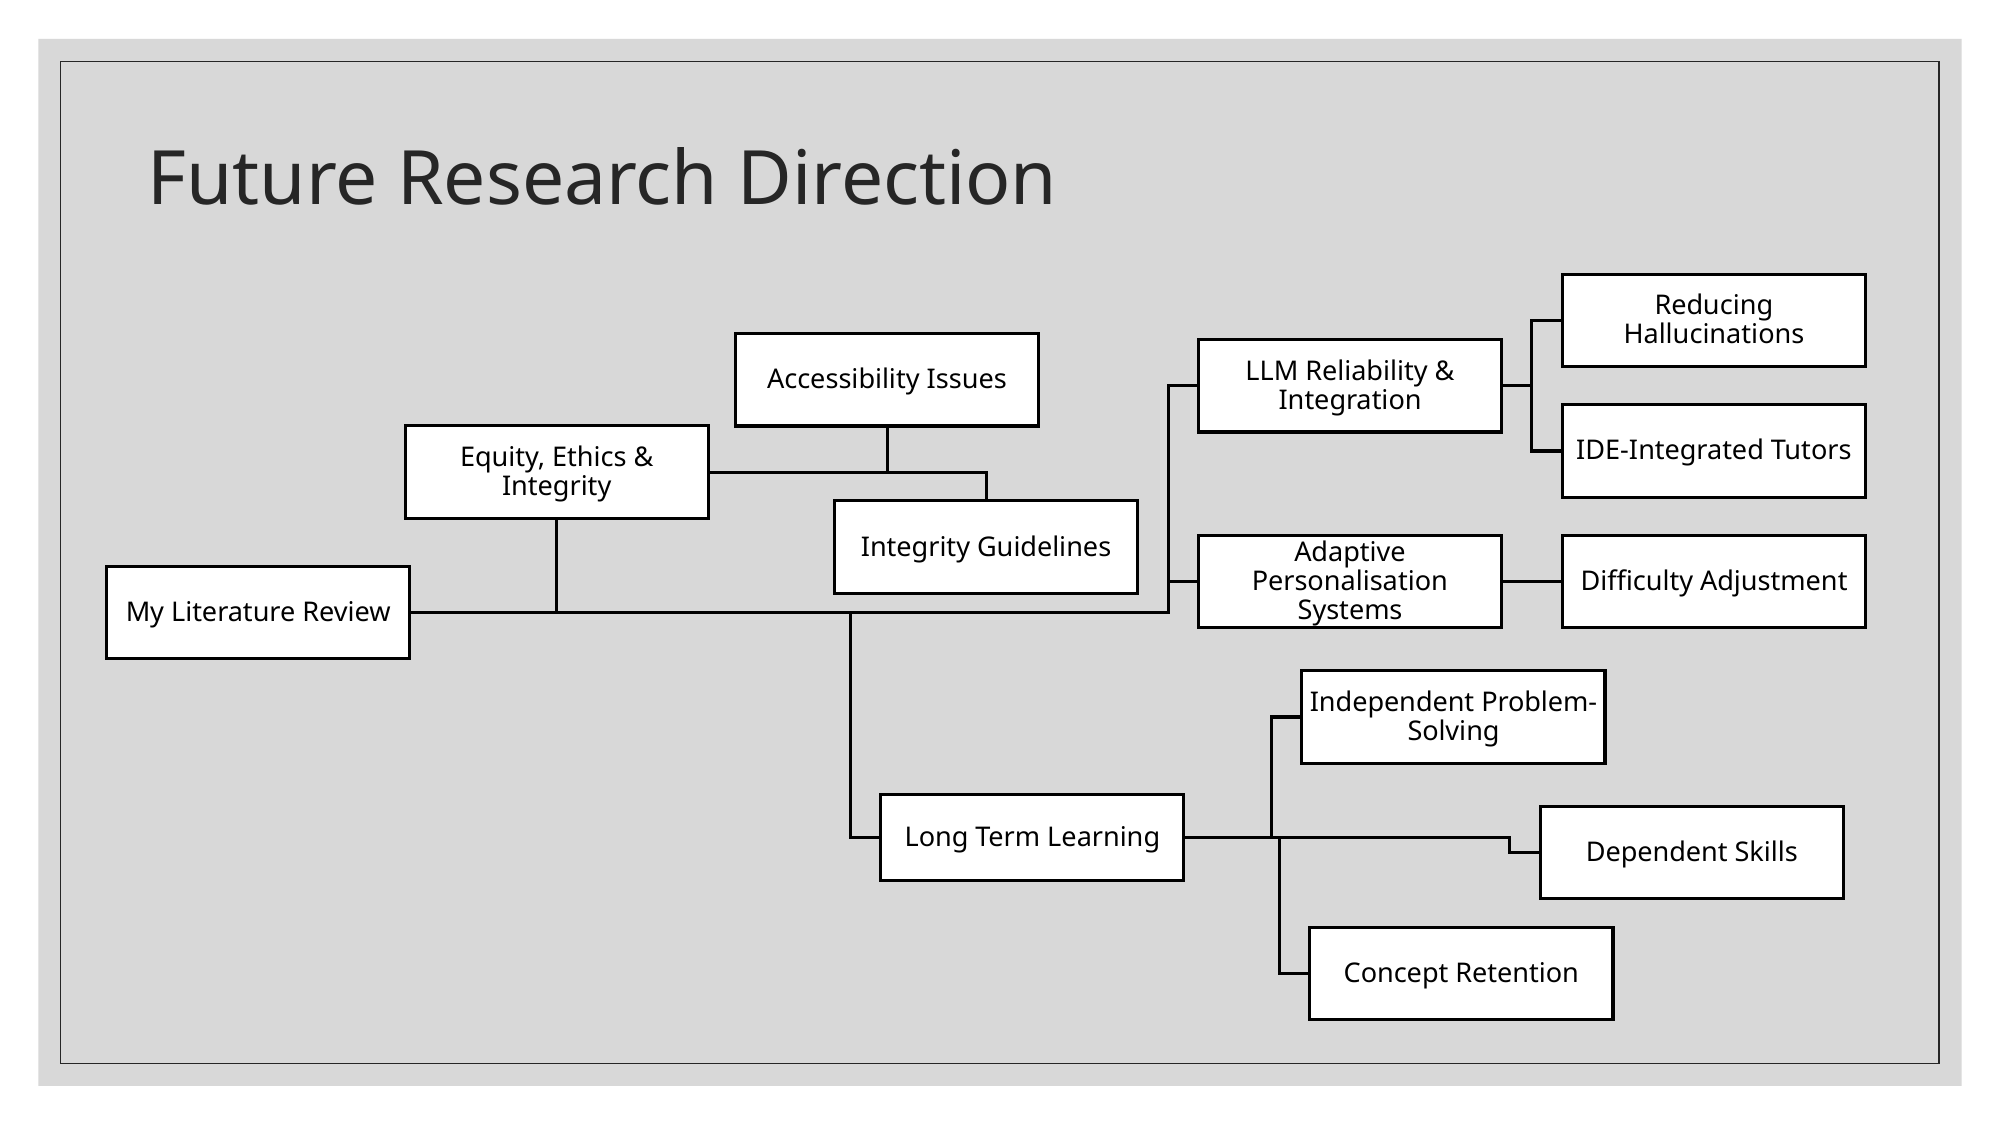

# Future Research Direction
Reducing Hallucinations
Accessibility Issues
LLM Reliability & Integration
IDE-Integrated Tutors
Equity, Ethics & Integrity
Integrity Guidelines
Adaptive Personalisation Systems
Difficulty Adjustment
My Literature Review
Independent Problem-Solving
Long Term Learning
Dependent Skills
Concept Retention